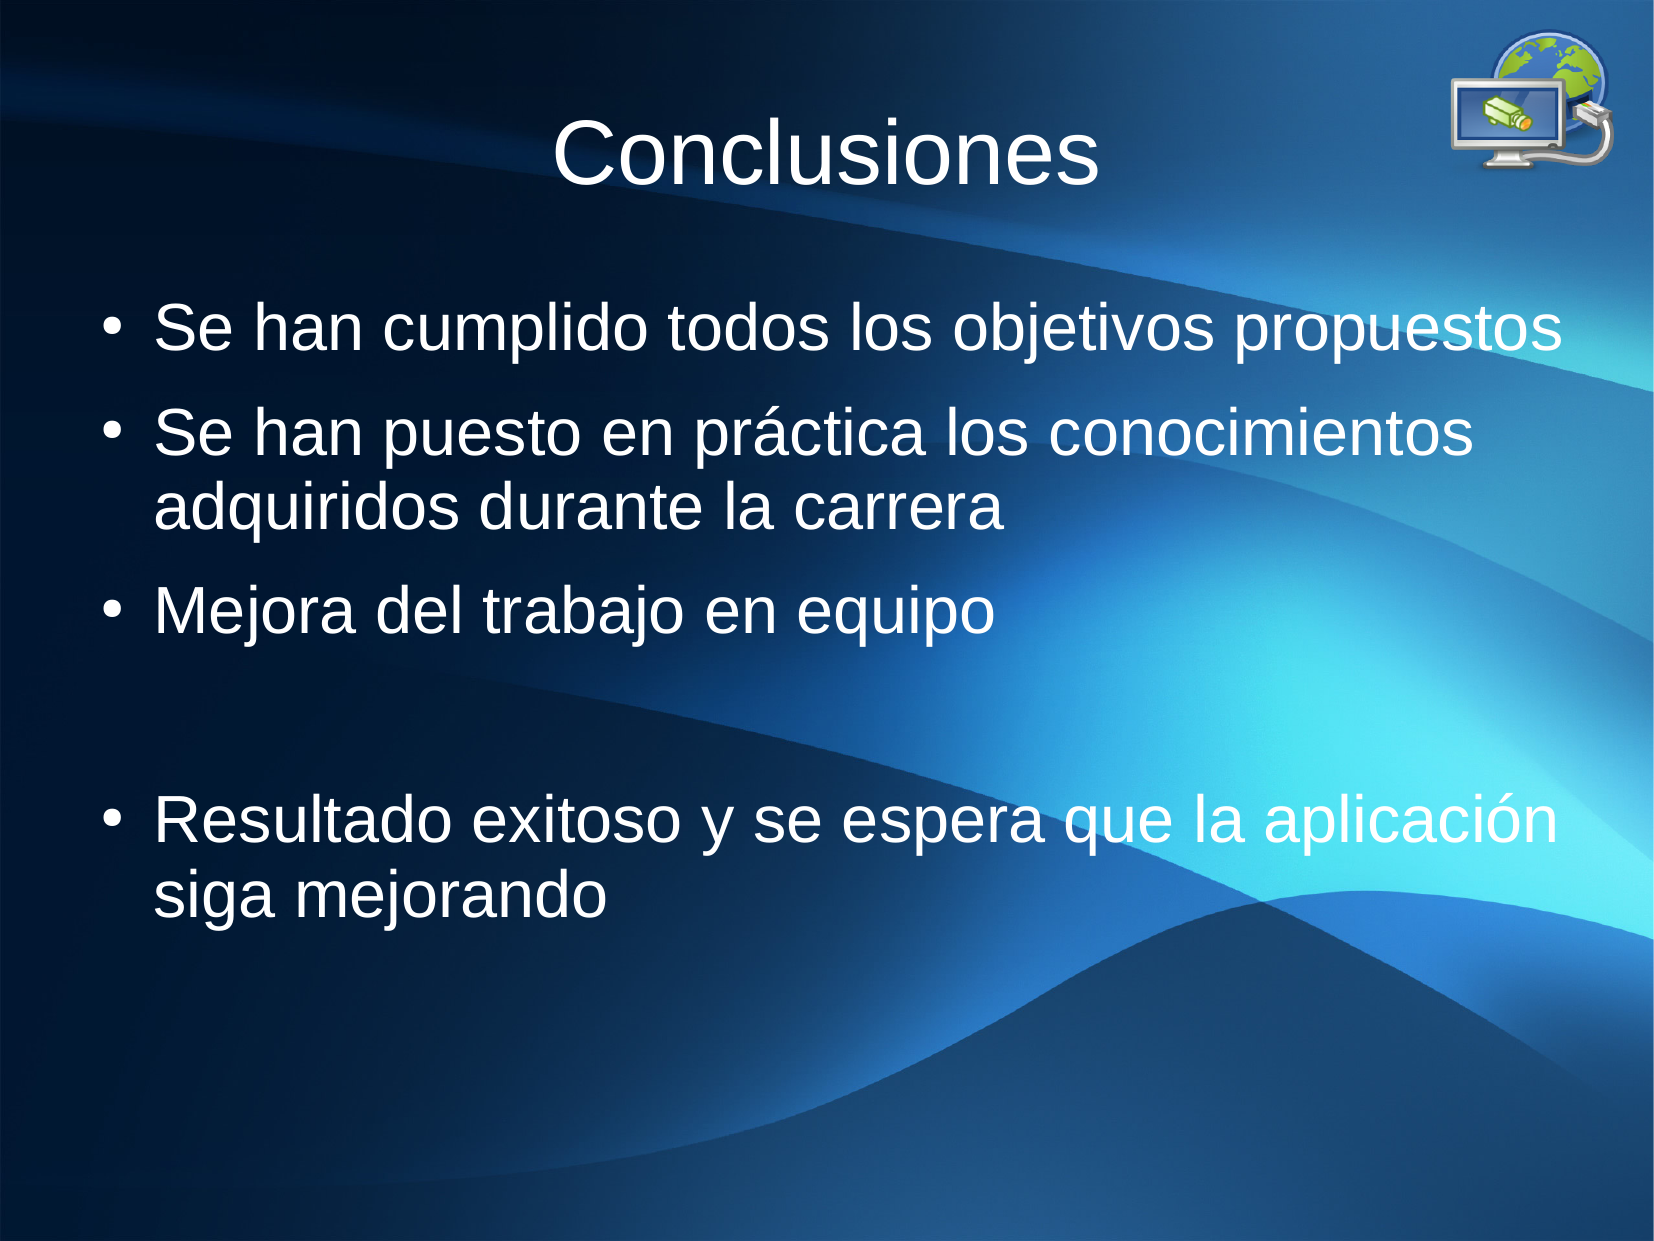

# Conclusiones
Se han cumplido todos los objetivos propuestos
Se han puesto en práctica los conocimientos adquiridos durante la carrera
Mejora del trabajo en equipo
Resultado exitoso y se espera que la aplicación siga mejorando